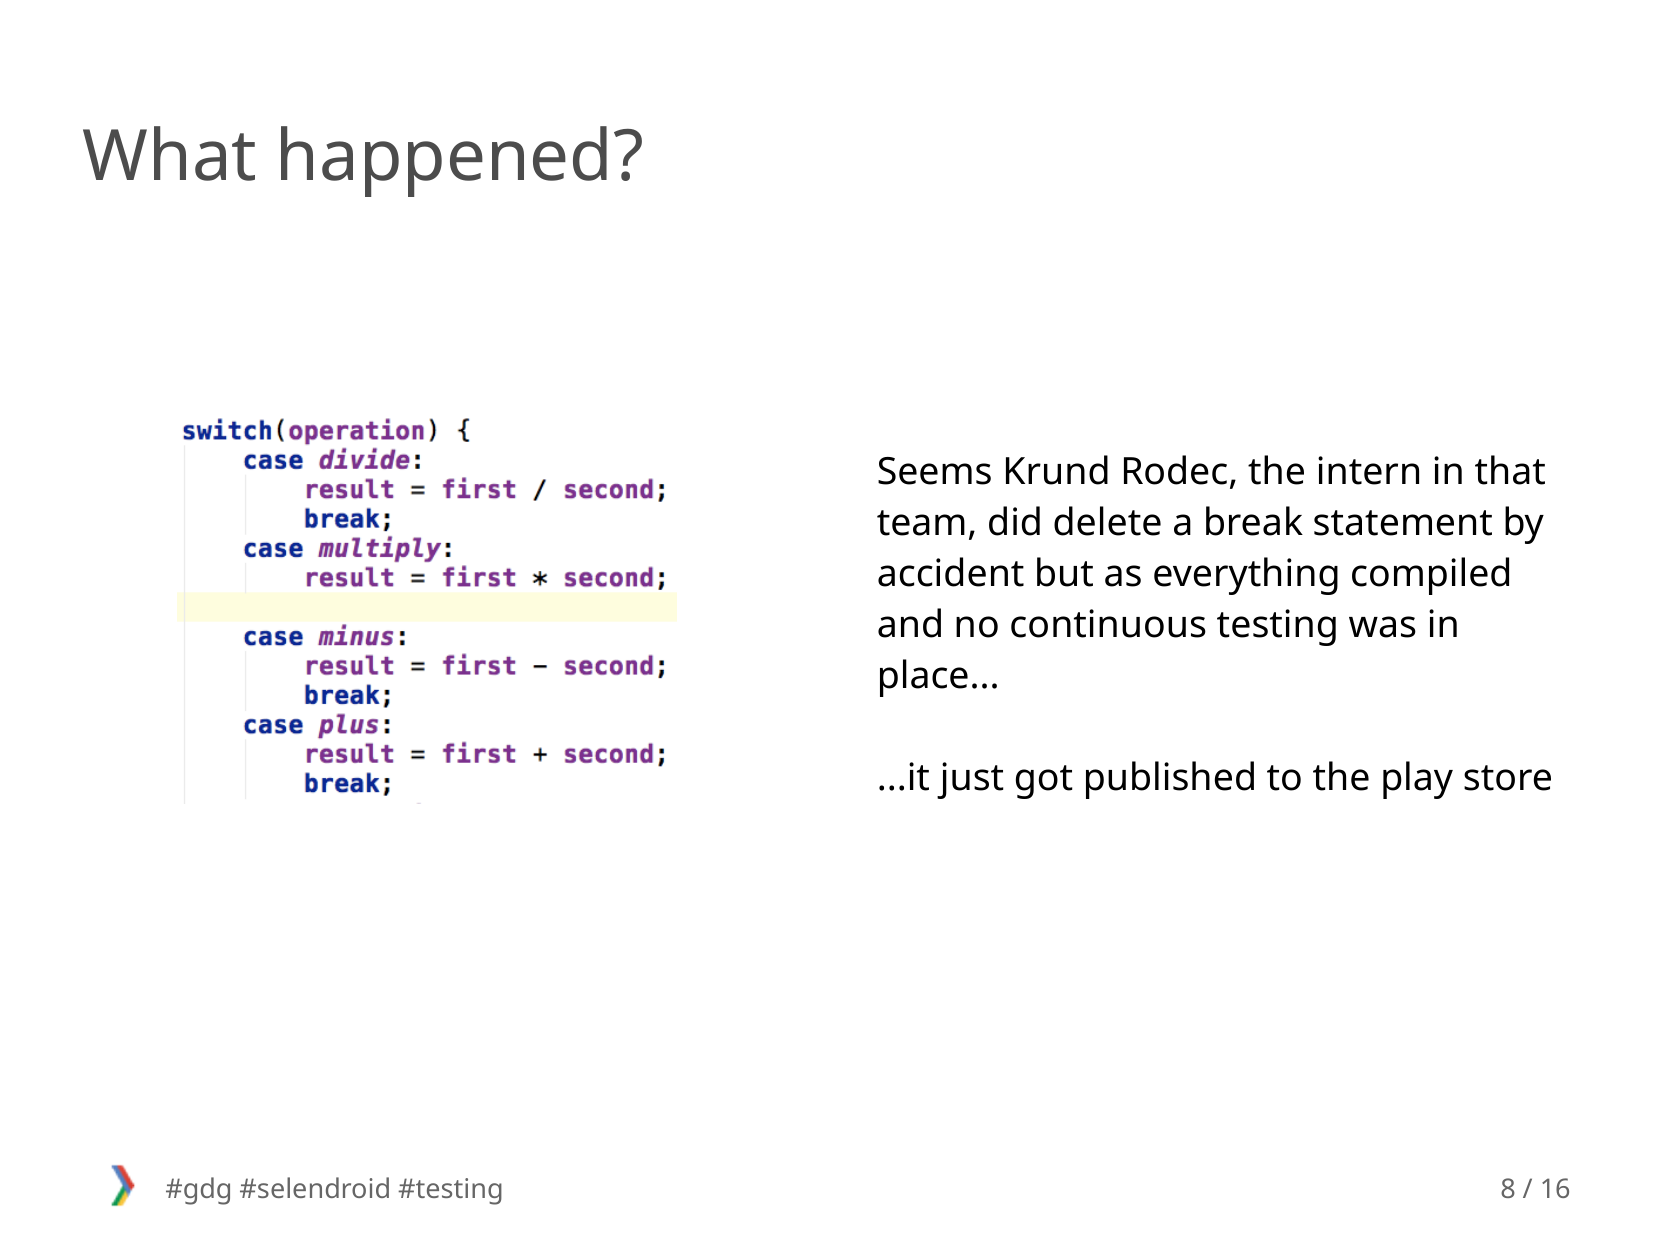

# What happened?
Seems Krund Rodec, the intern in that team, did delete a break statement by accident but as everything compiled and no continuous testing was in place...
...it just got published to the play store
#gdg #selendroid #testing
8